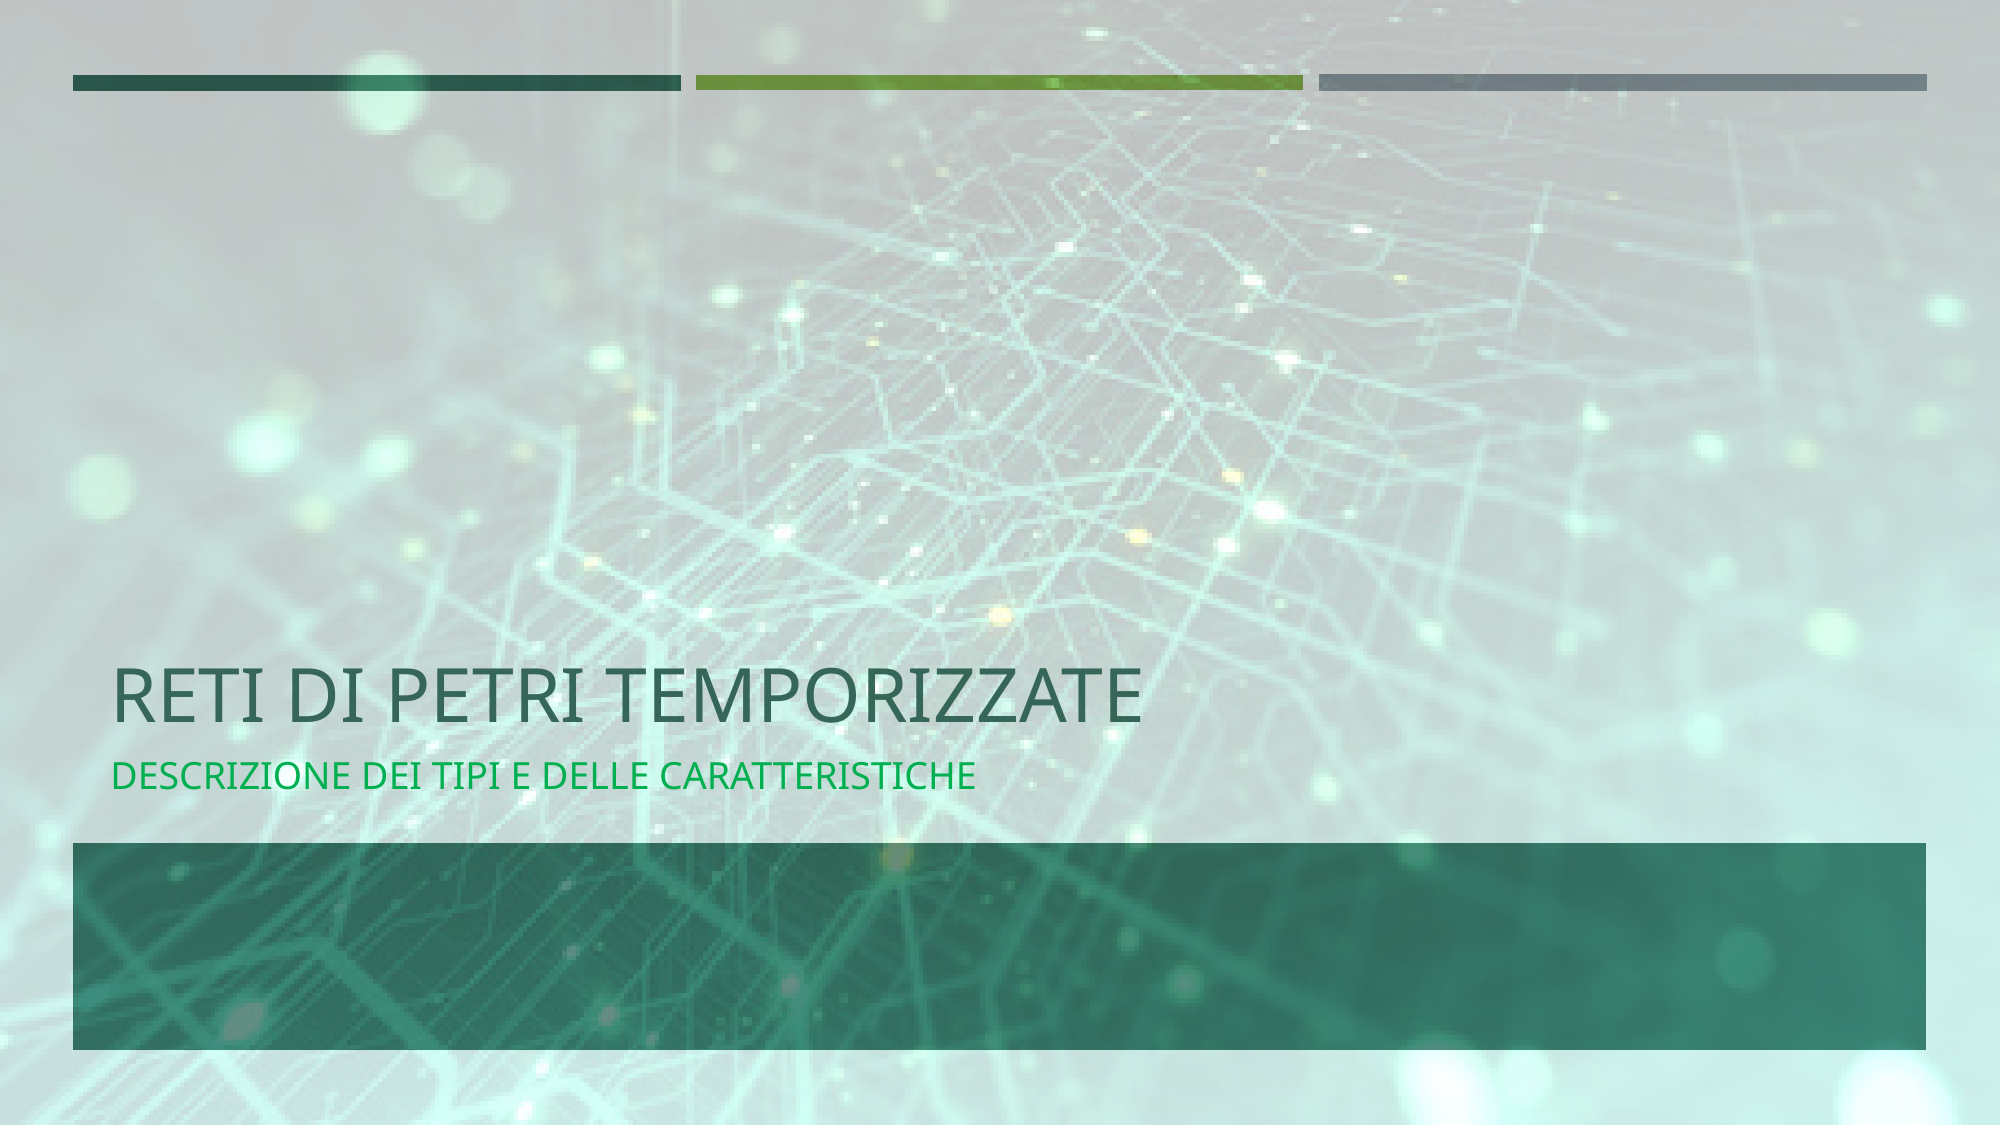

# Reti di petri temporizzate
Descrizione dei tipi e delle caratteristiche